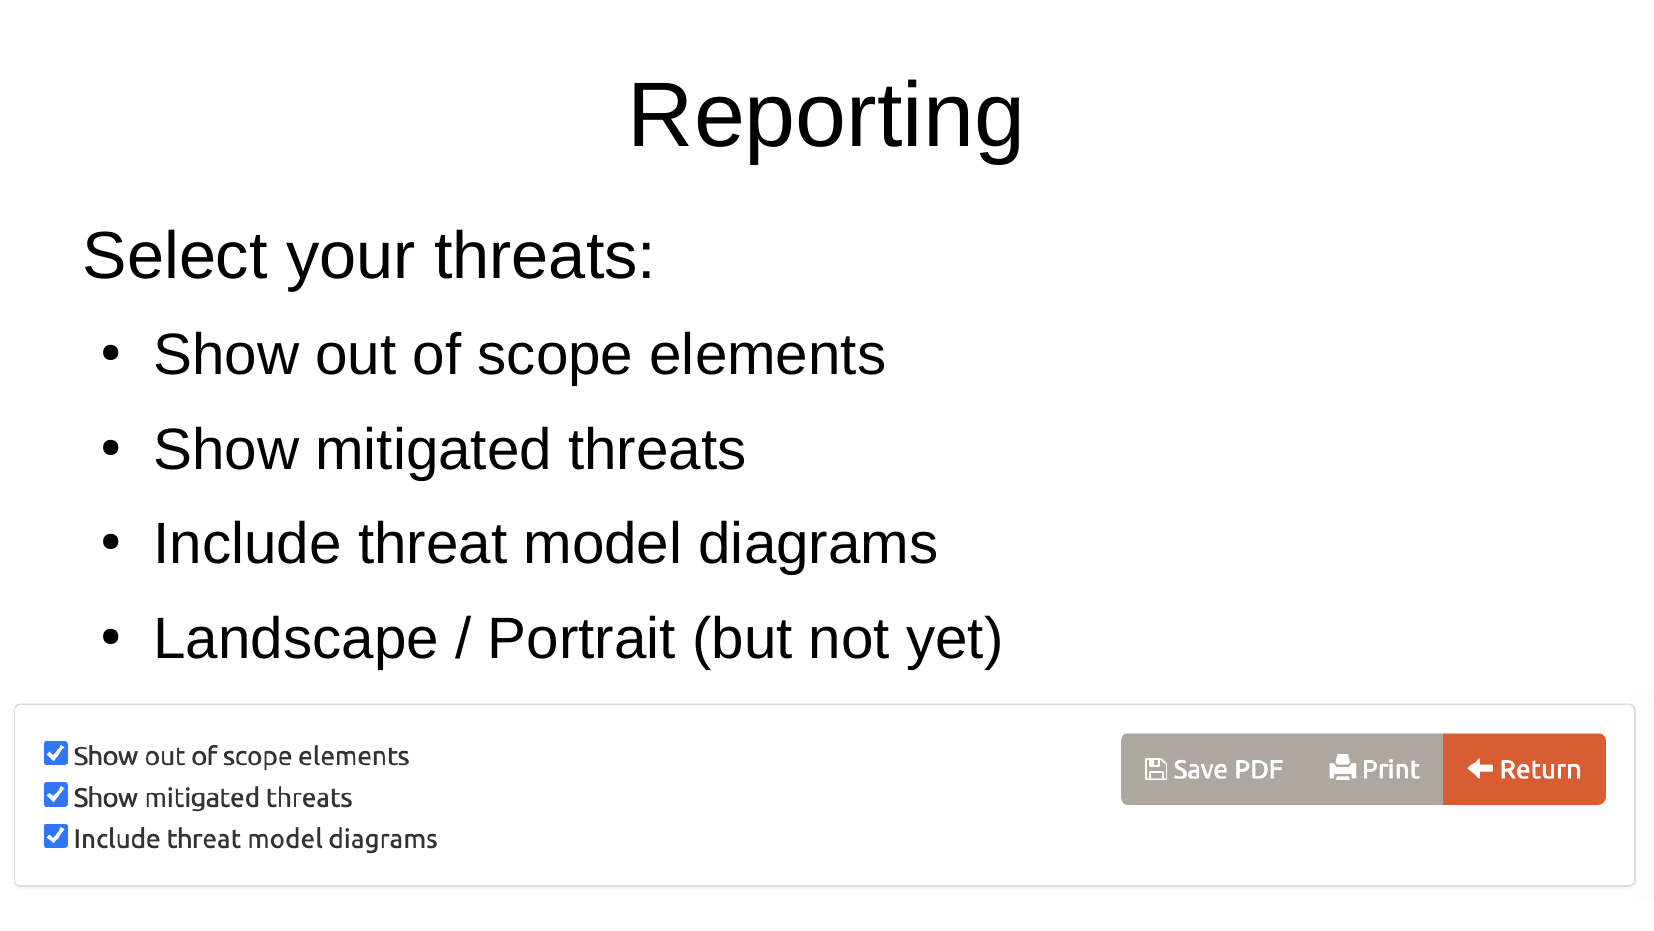

# Reporting
Select your threats:
Show out of scope elements
Show mitigated threats
Include threat model diagrams
Landscape / Portrait (but not yet)